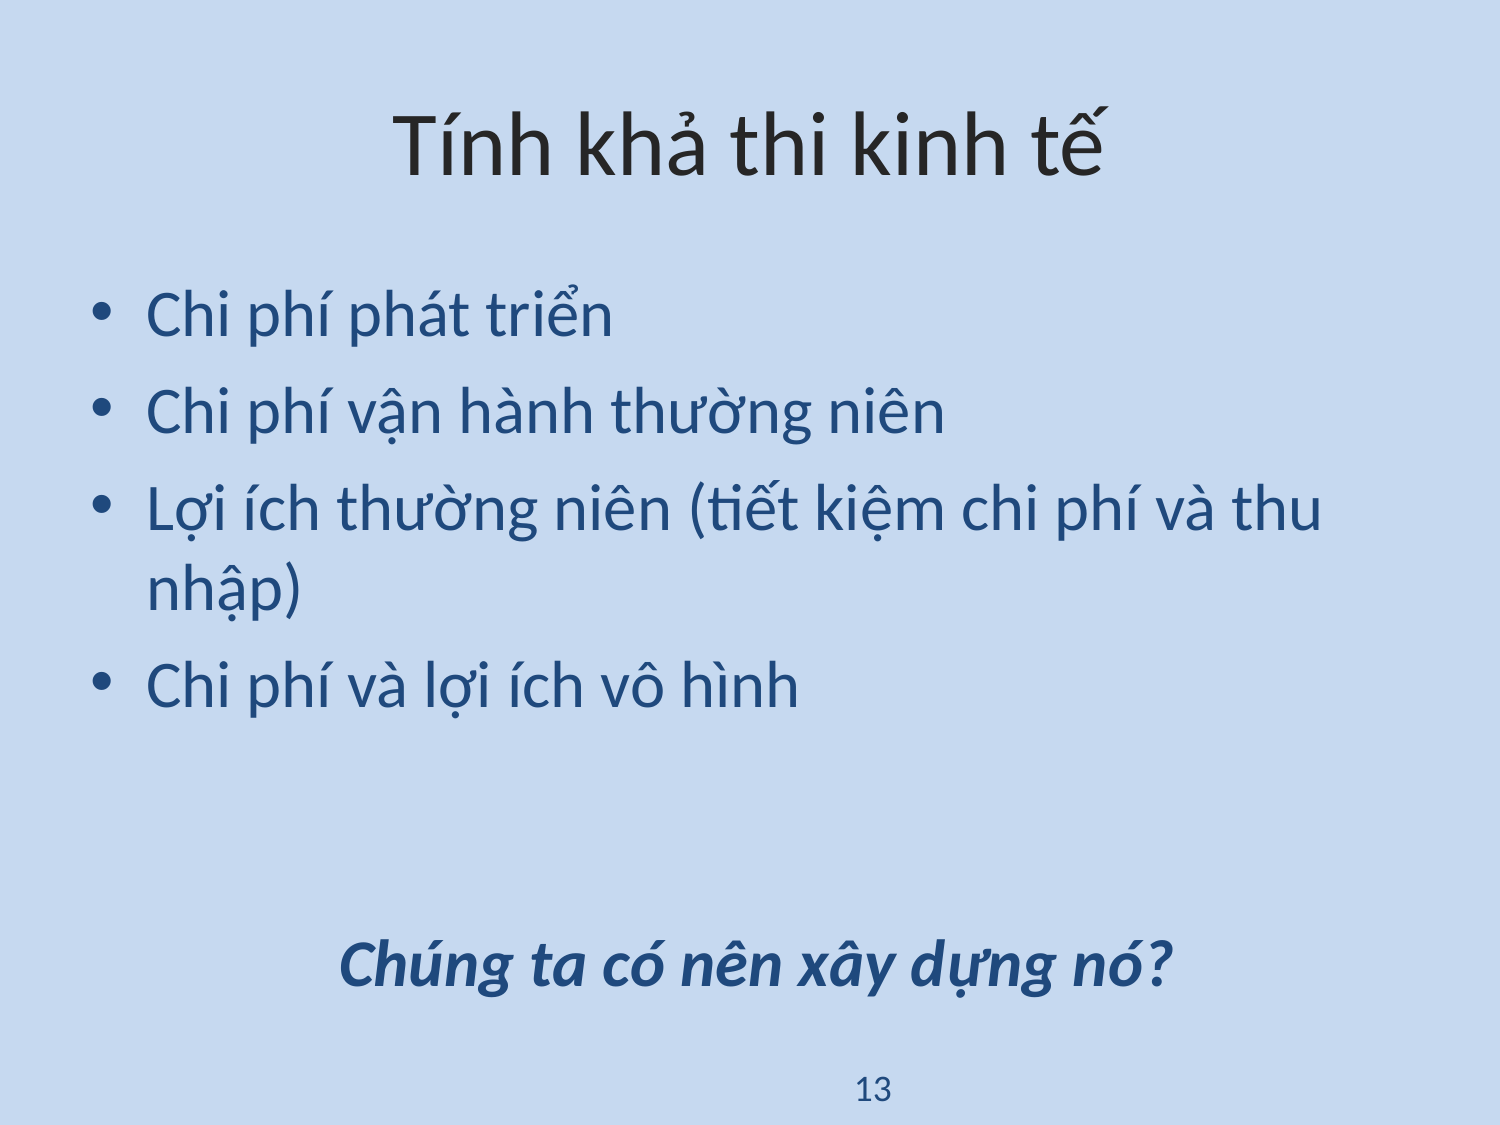

# Tính khả thi kinh tế
Chi phí phát triển
Chi phí vận hành thường niên
Lợi ích thường niên (tiết kiệm chi phí và thu nhập)
Chi phí và lợi ích vô hình
Chúng ta có nên xây dựng nó?